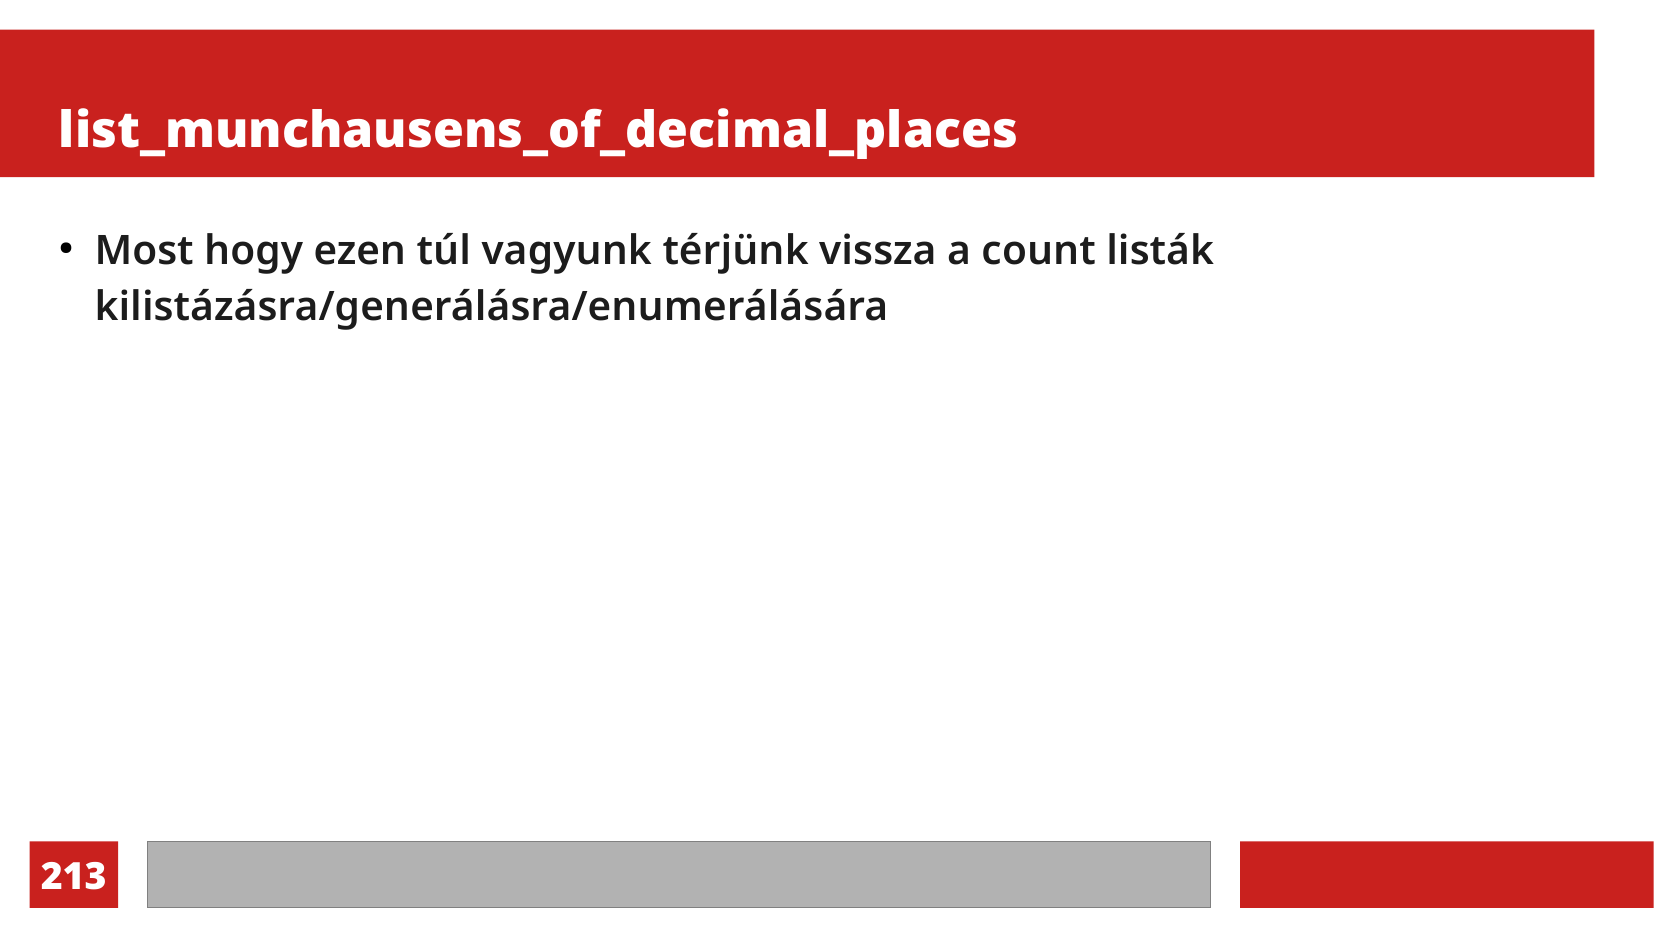

# list_munchausens_of_decimal_places
Most hogy ezen túl vagyunk térjünk vissza a count listák kilistázásra/generálásra/enumerálására
213